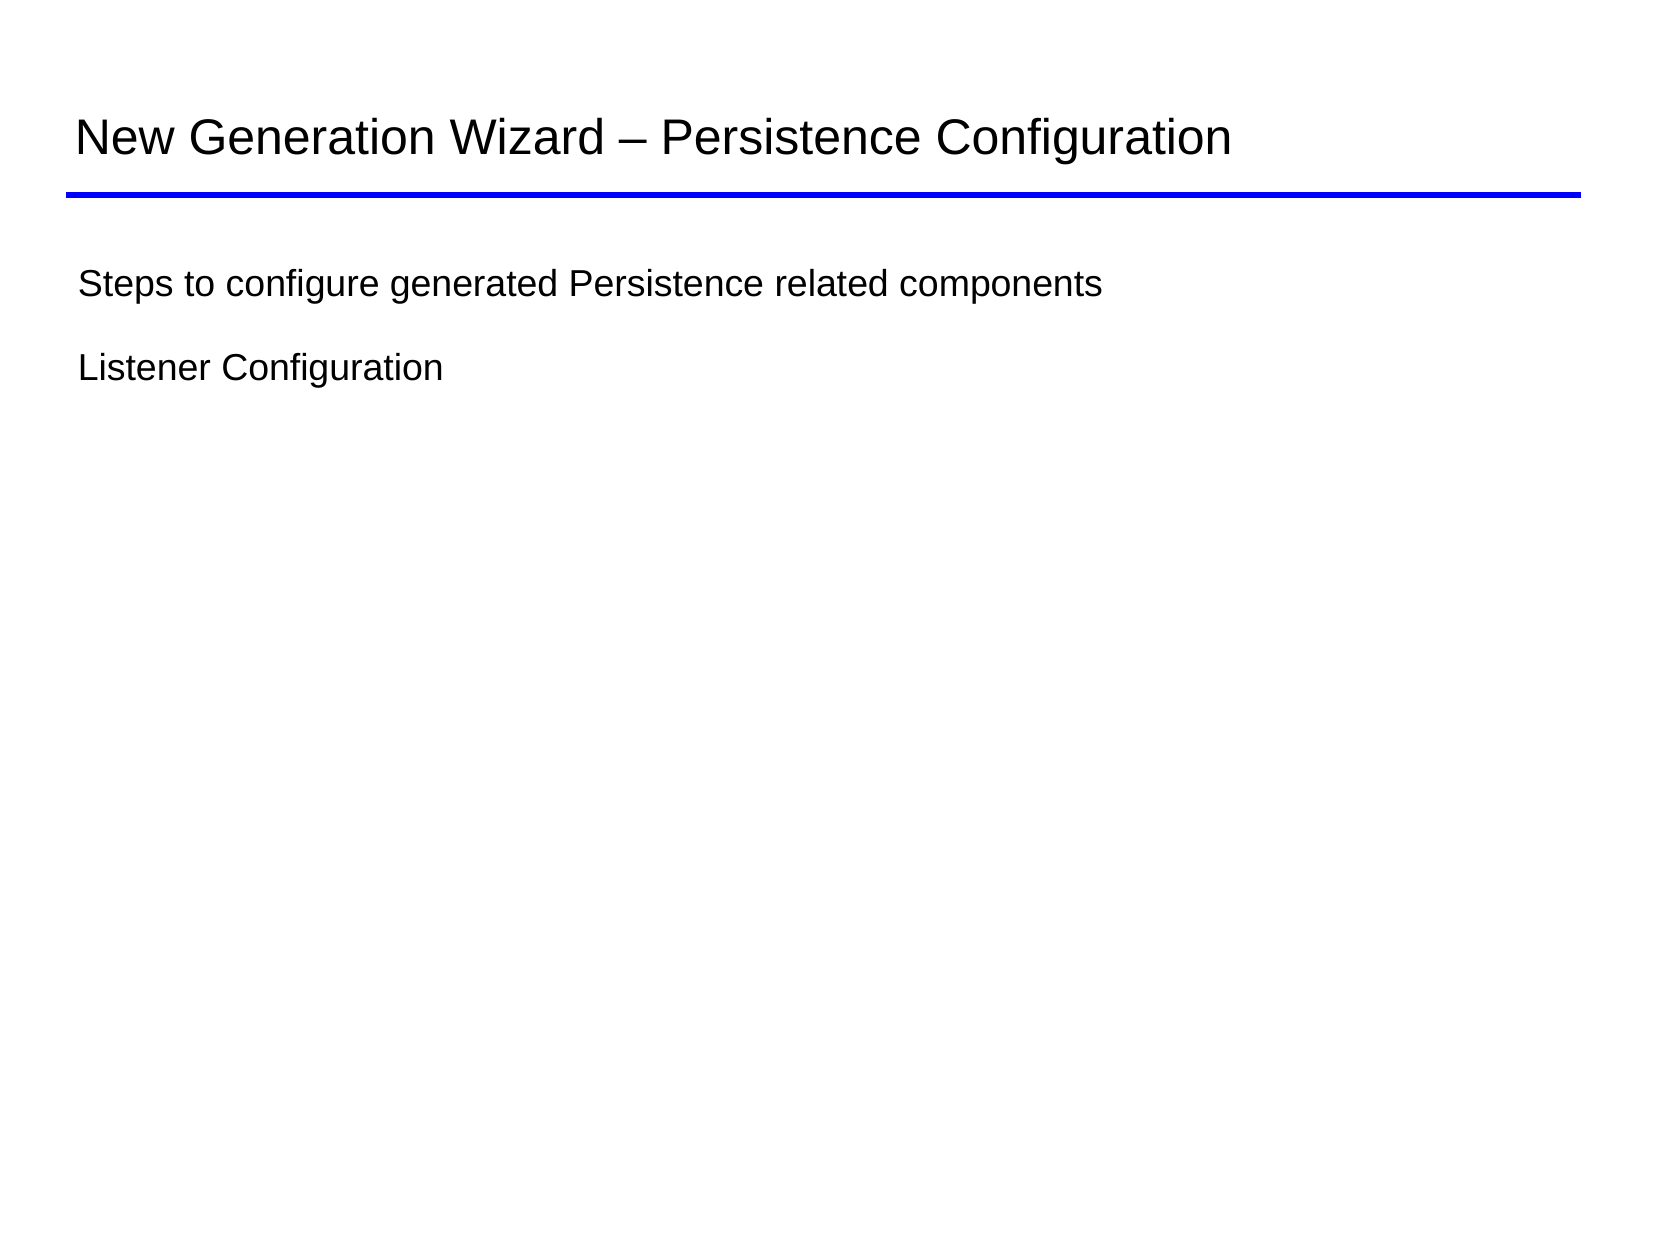

New Generation Wizard – Persistence Configuration
Steps to configure generated Persistence related components
Listener Configuration